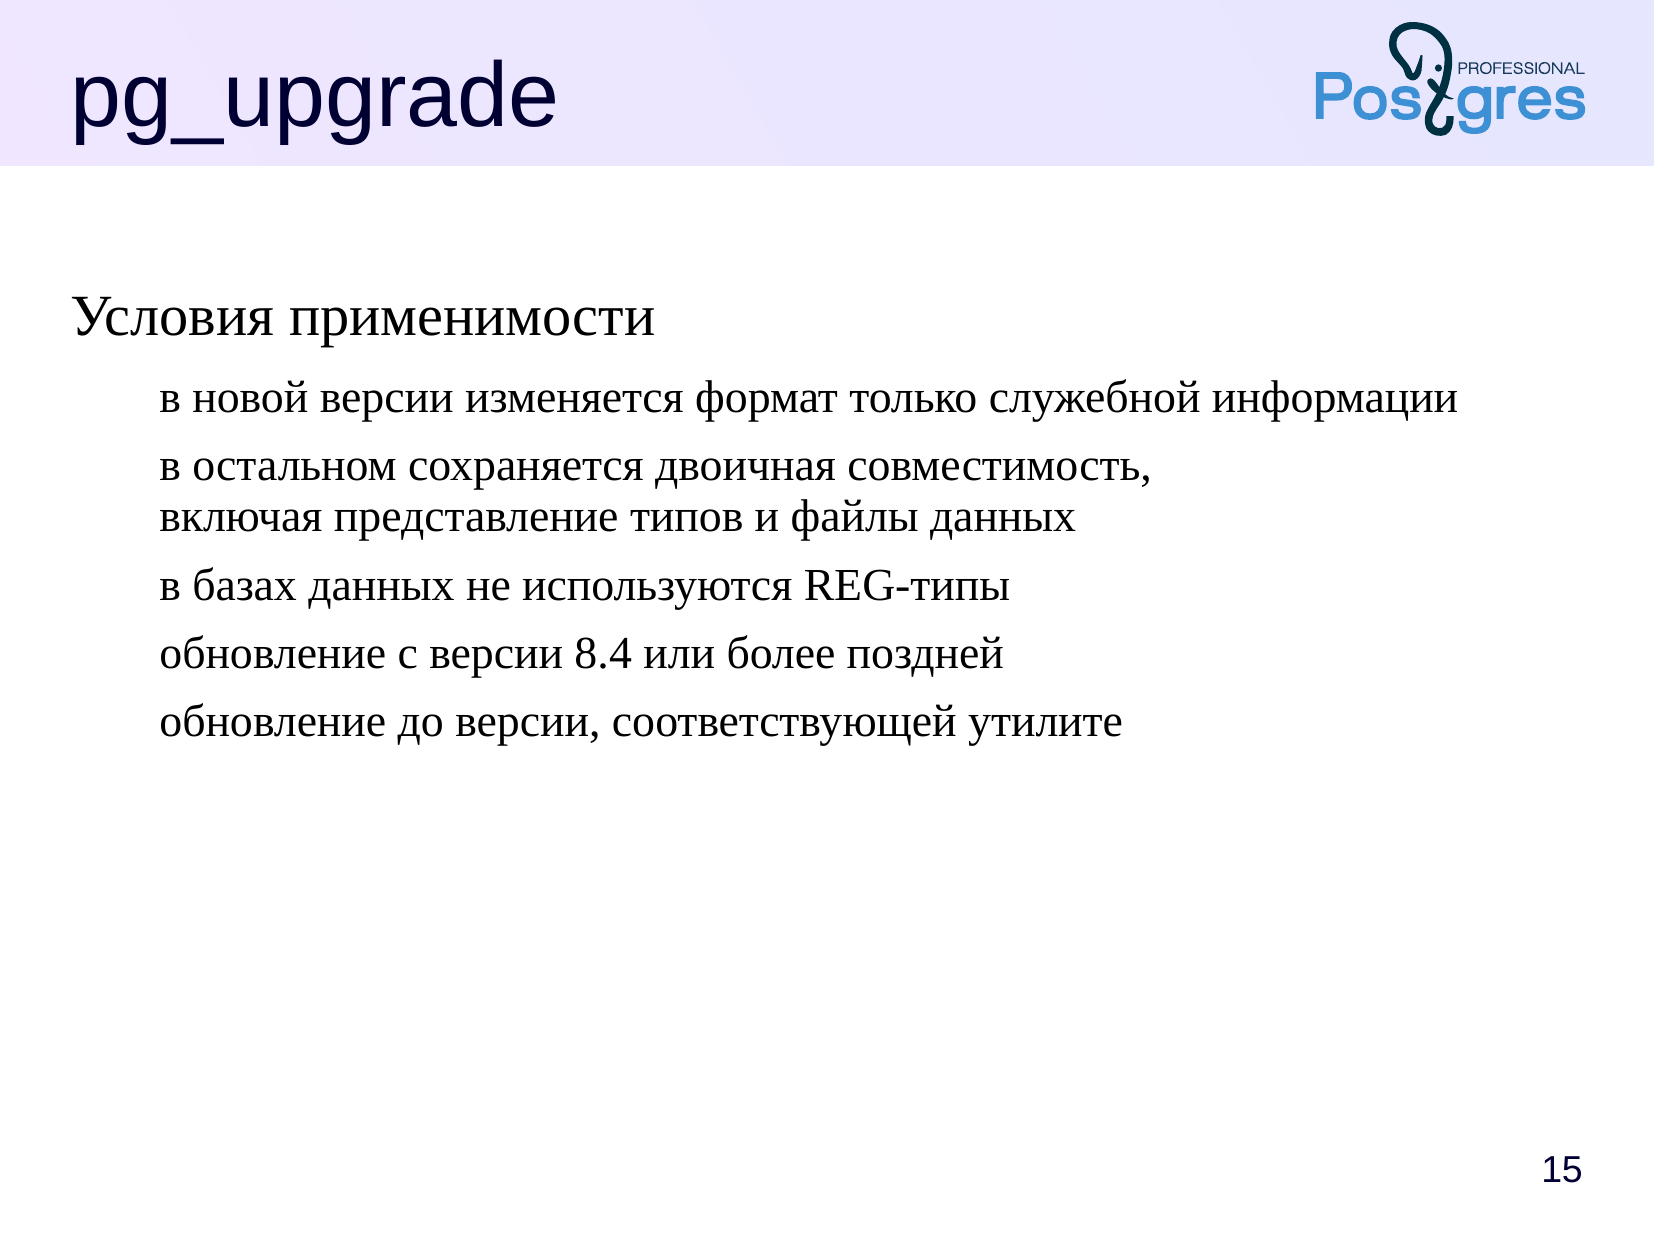

# pg_upgrade
Условия применимости
в новой версии изменяется формат только служебной информации
в остальном сохраняется двоичная совместимость,
включая представление типов и файлы данных
в базах данных не используются REG-типы
обновление с версии 8.4 или более поздней
обновление до версии, соответствующей утилите